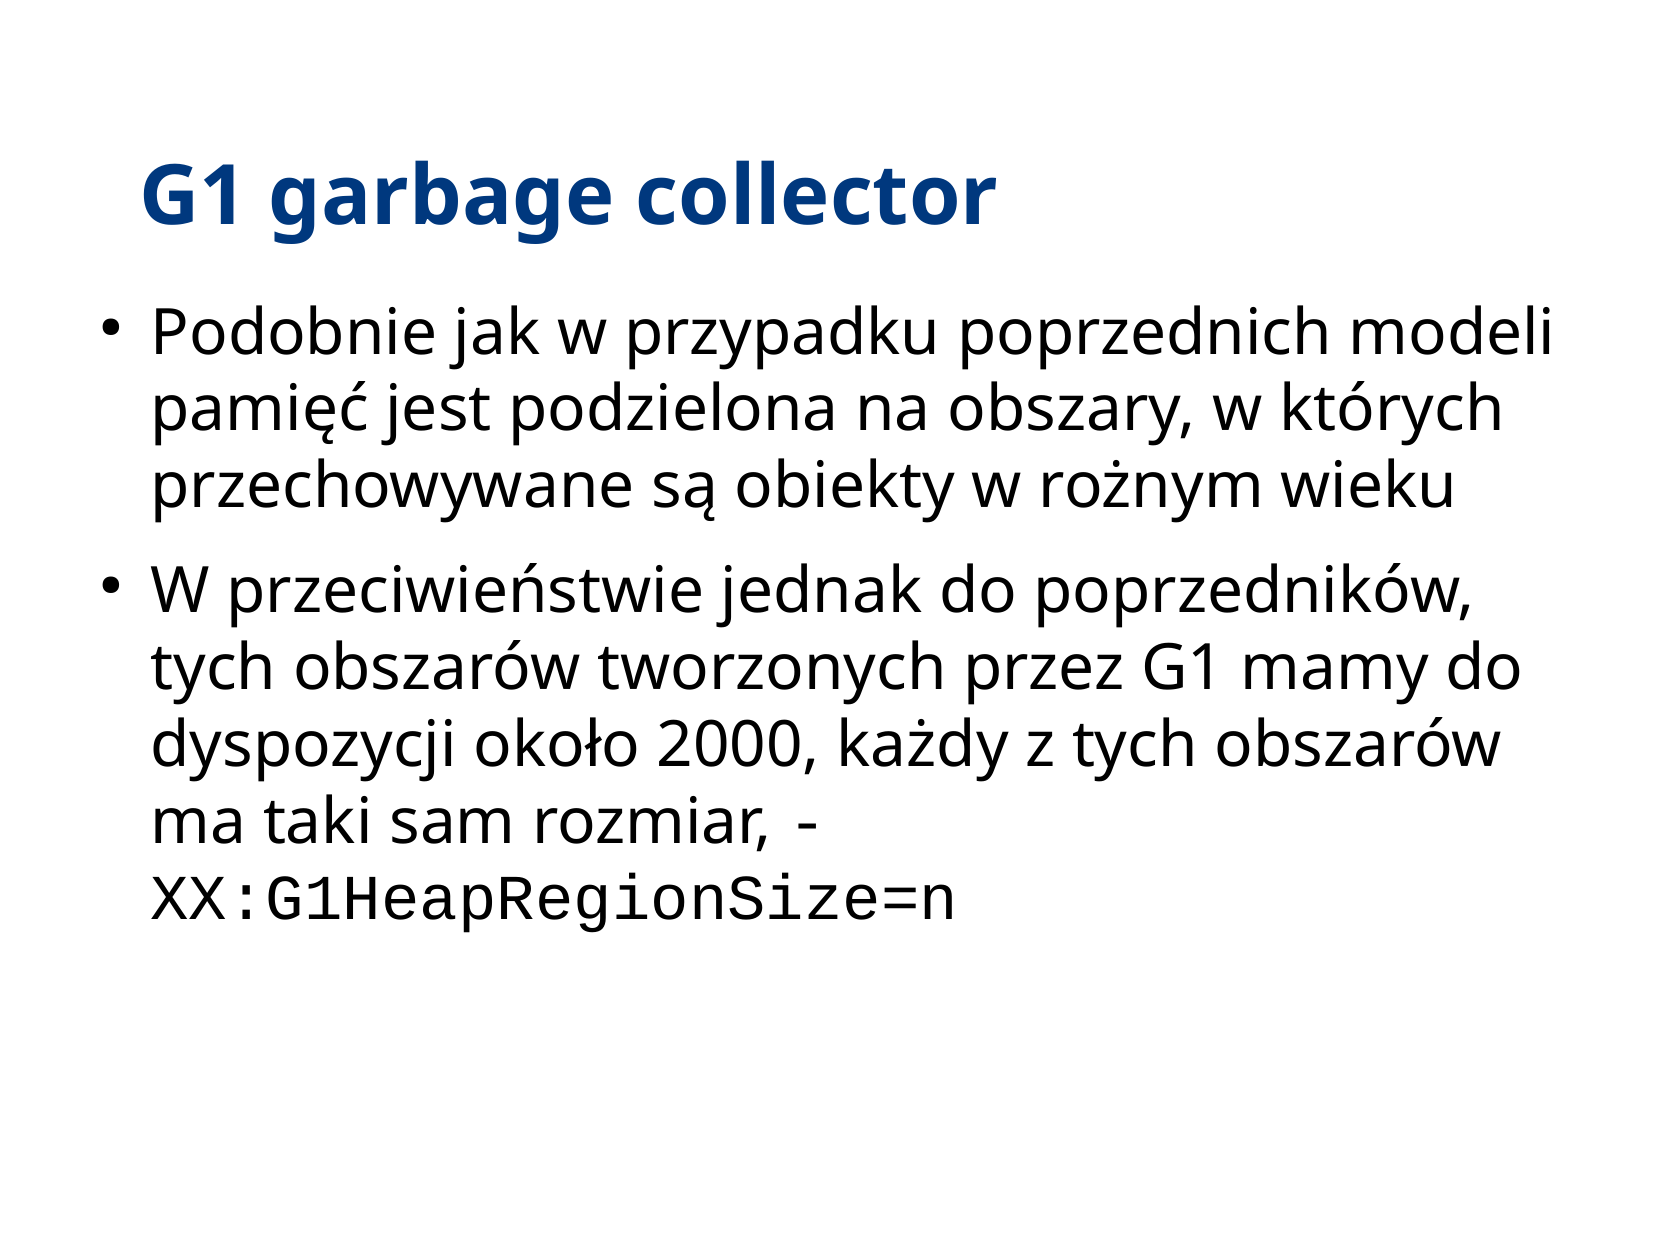

# G1 garbage collector
Podobnie jak w przypadku poprzednich modeli pamięć jest podzielona na obszary, w których przechowywane są obiekty w rożnym wieku
W przeciwieństwie jednak do poprzedników, tych obszarów tworzonych przez G1 mamy do dyspozycji około 2000, każdy z tych obszarów ma taki sam rozmiar, -XX:G1HeapRegionSize=n